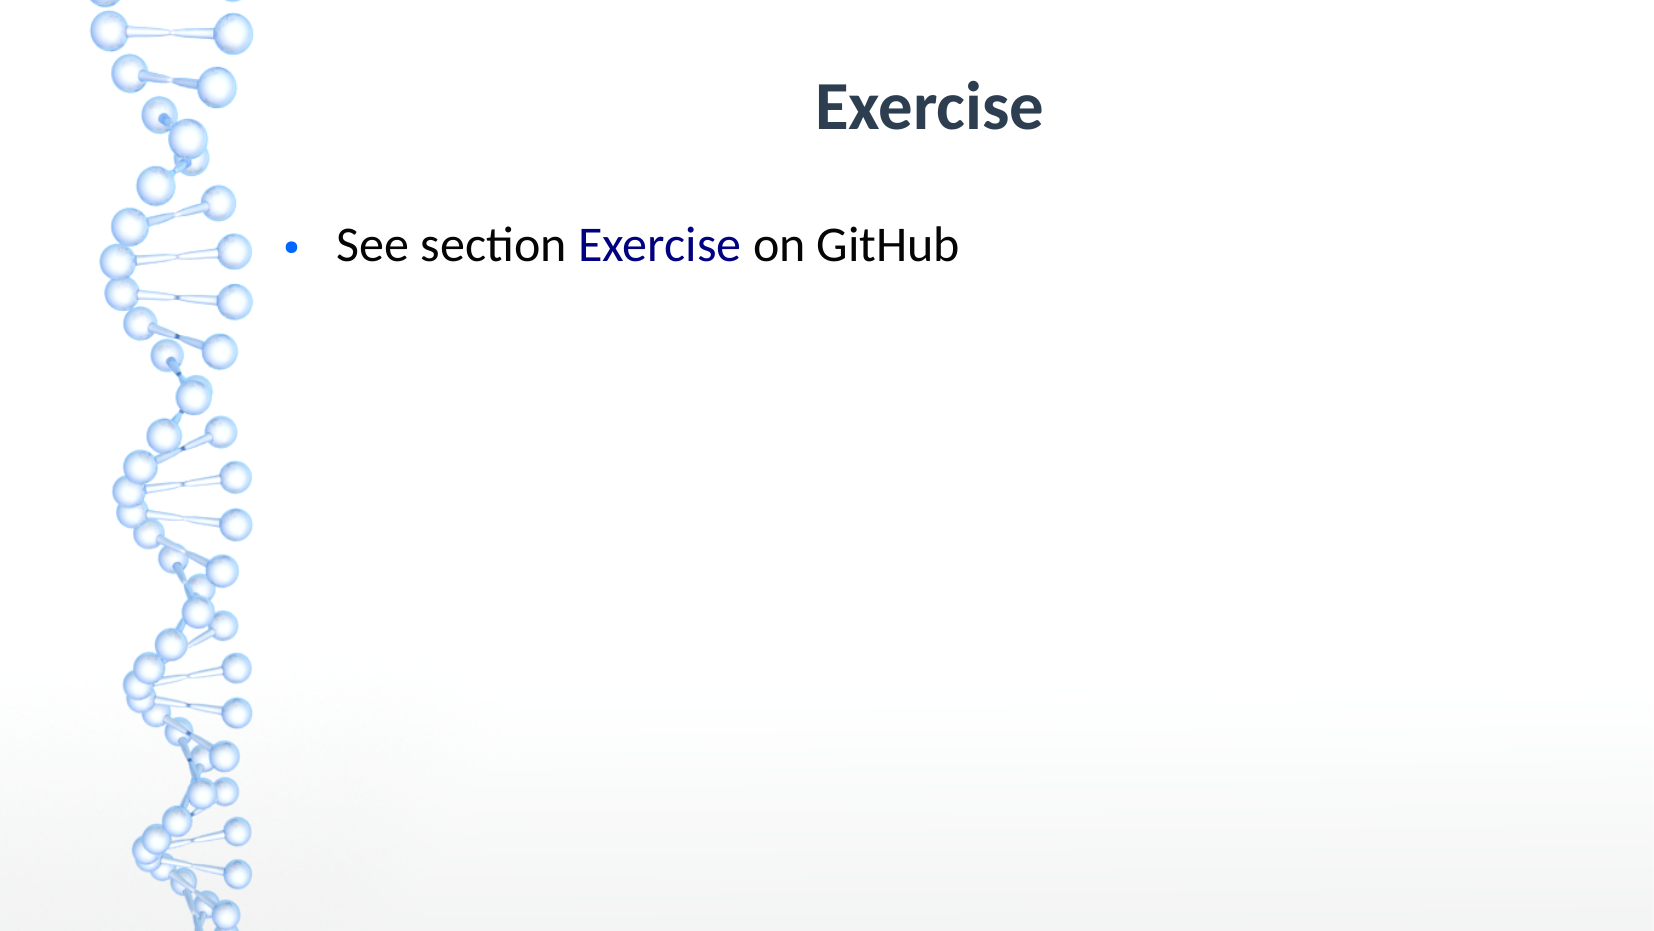

# Exercise
See section Exercise on GitHub